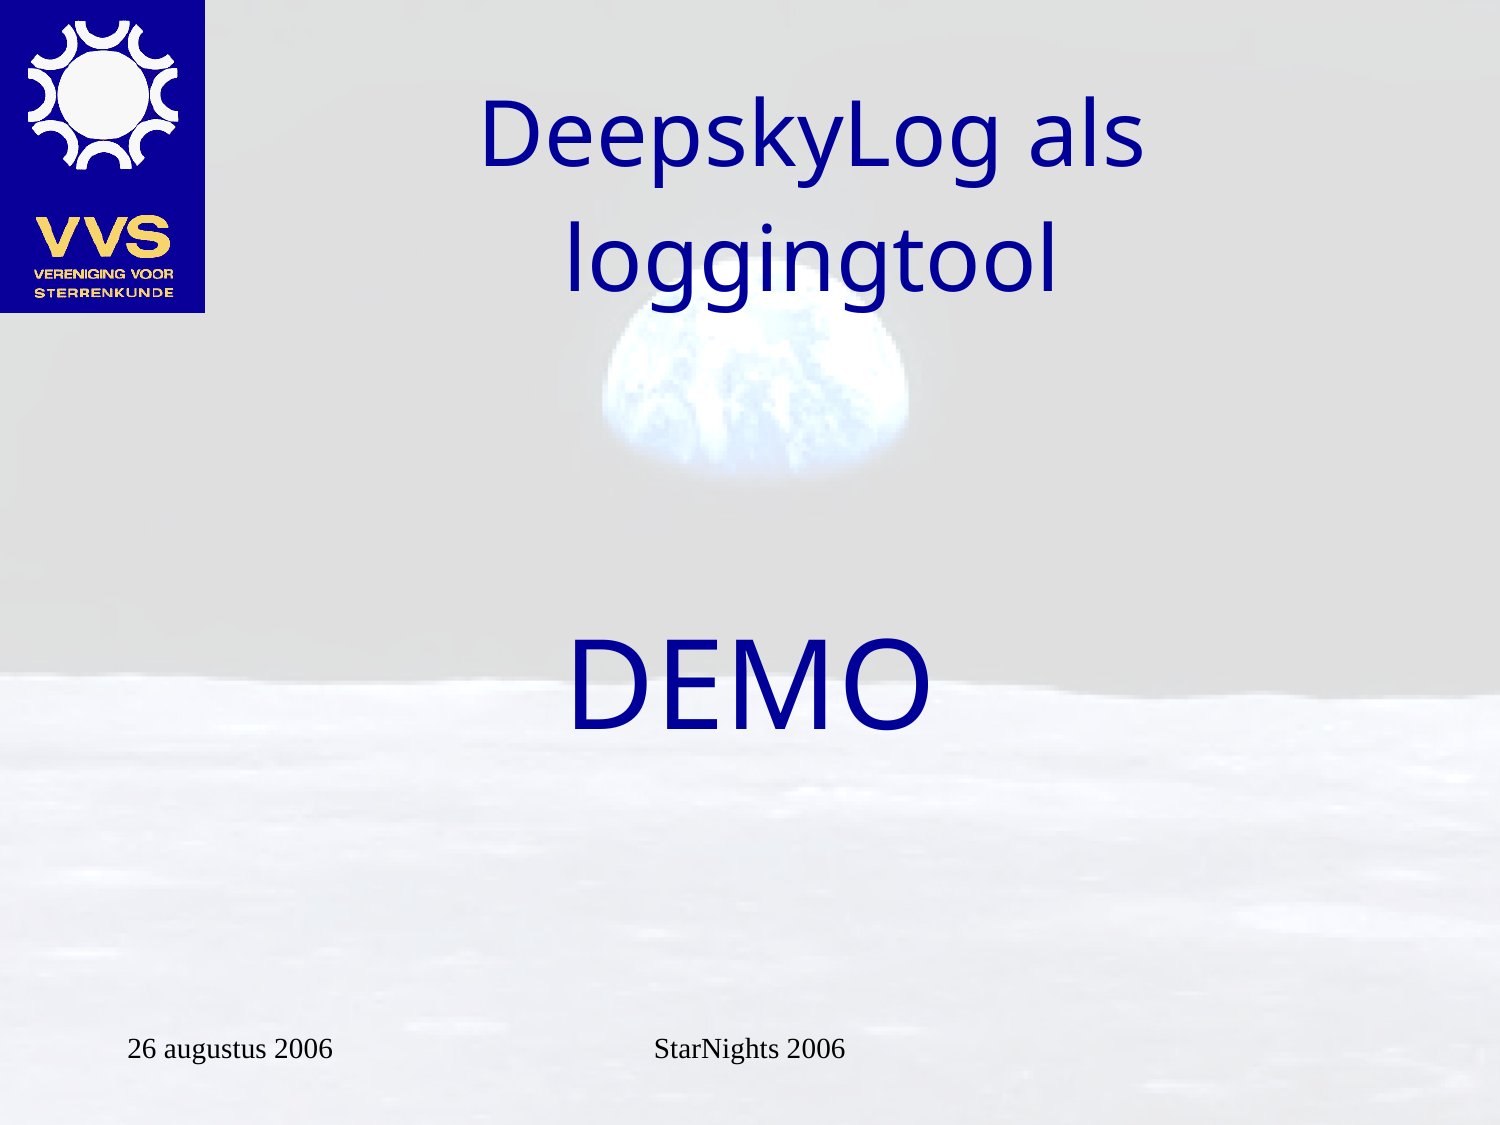

# DeepskyLog als loggingtool
DEMO
26 augustus 2006
StarNights 2006